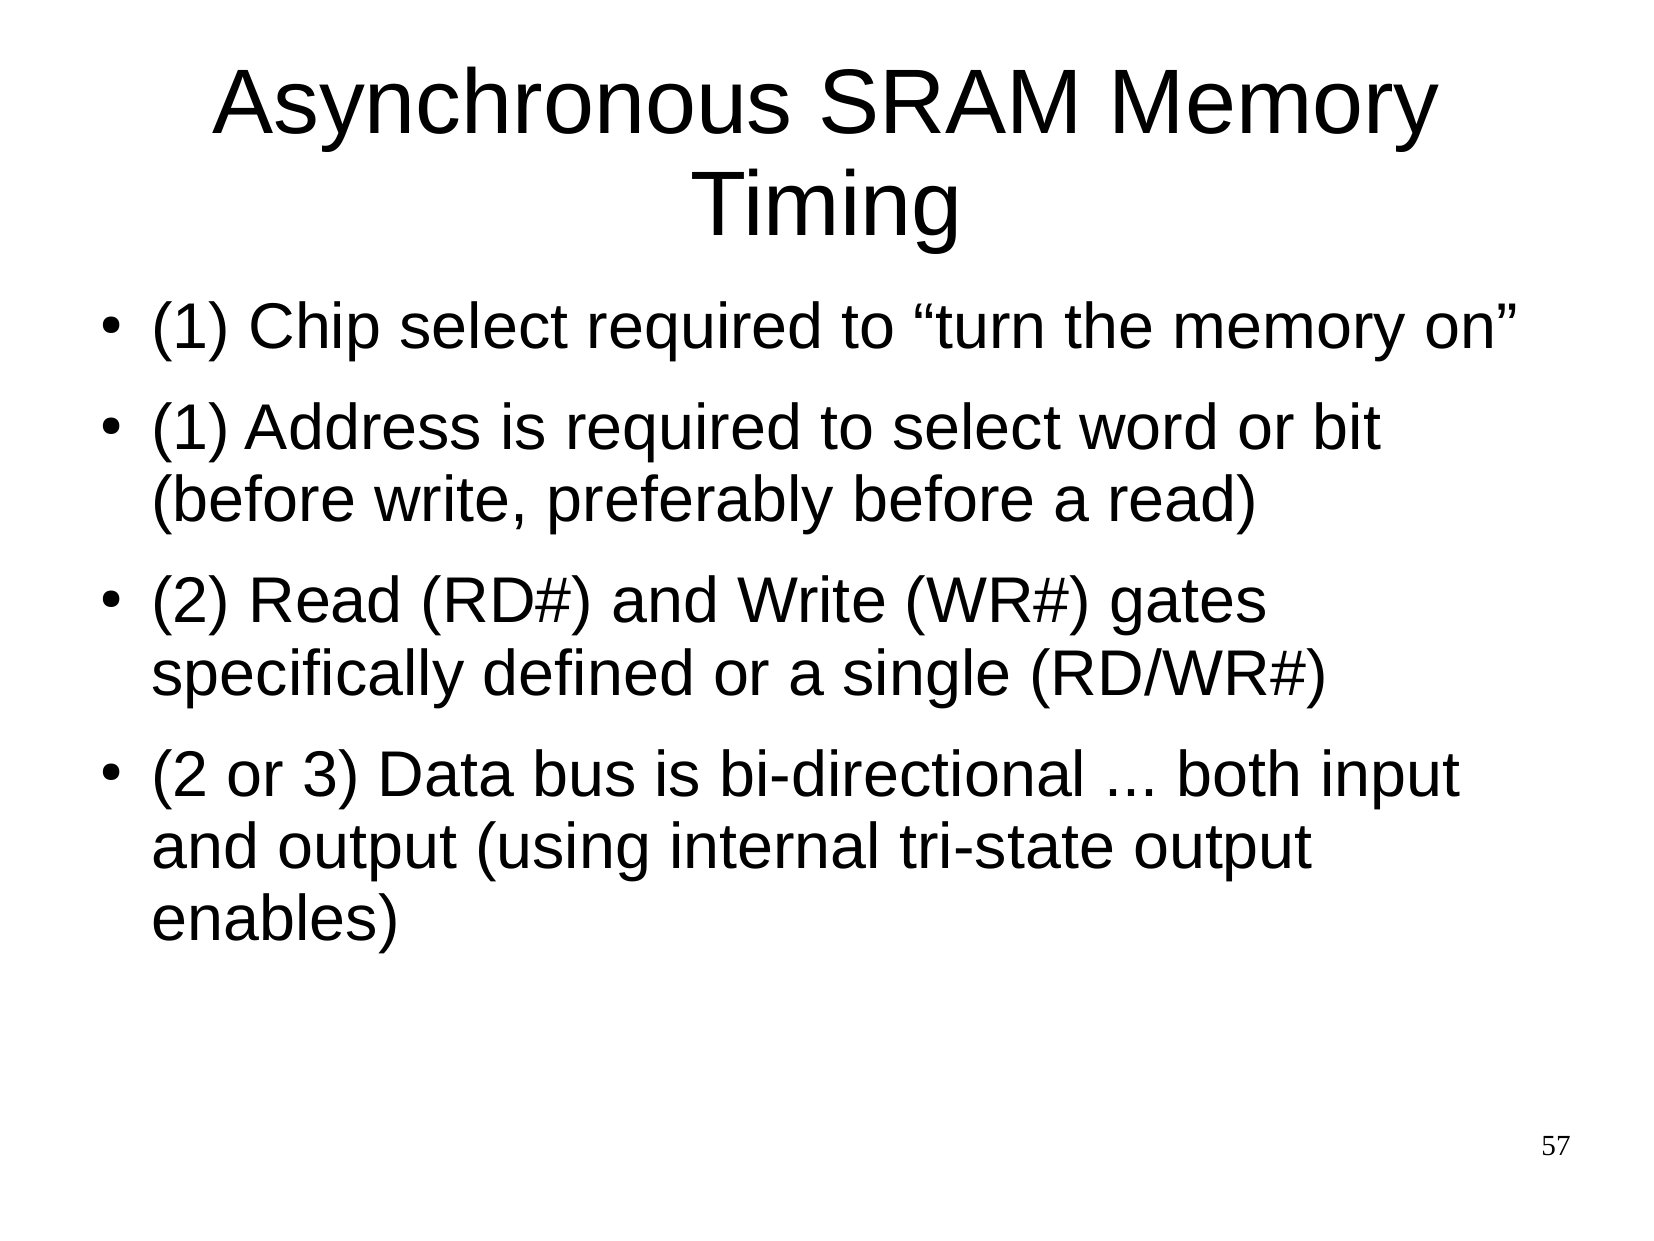

# Asynchronous SRAM Memory Timing
(1) Chip select required to “turn the memory on”
(1) Address is required to select word or bit (before write, preferably before a read)
(2) Read (RD#) and Write (WR#) gates specifically defined or a single (RD/WR#)
(2 or 3) Data bus is bi-directional ... both input and output (using internal tri-state output enables)
57